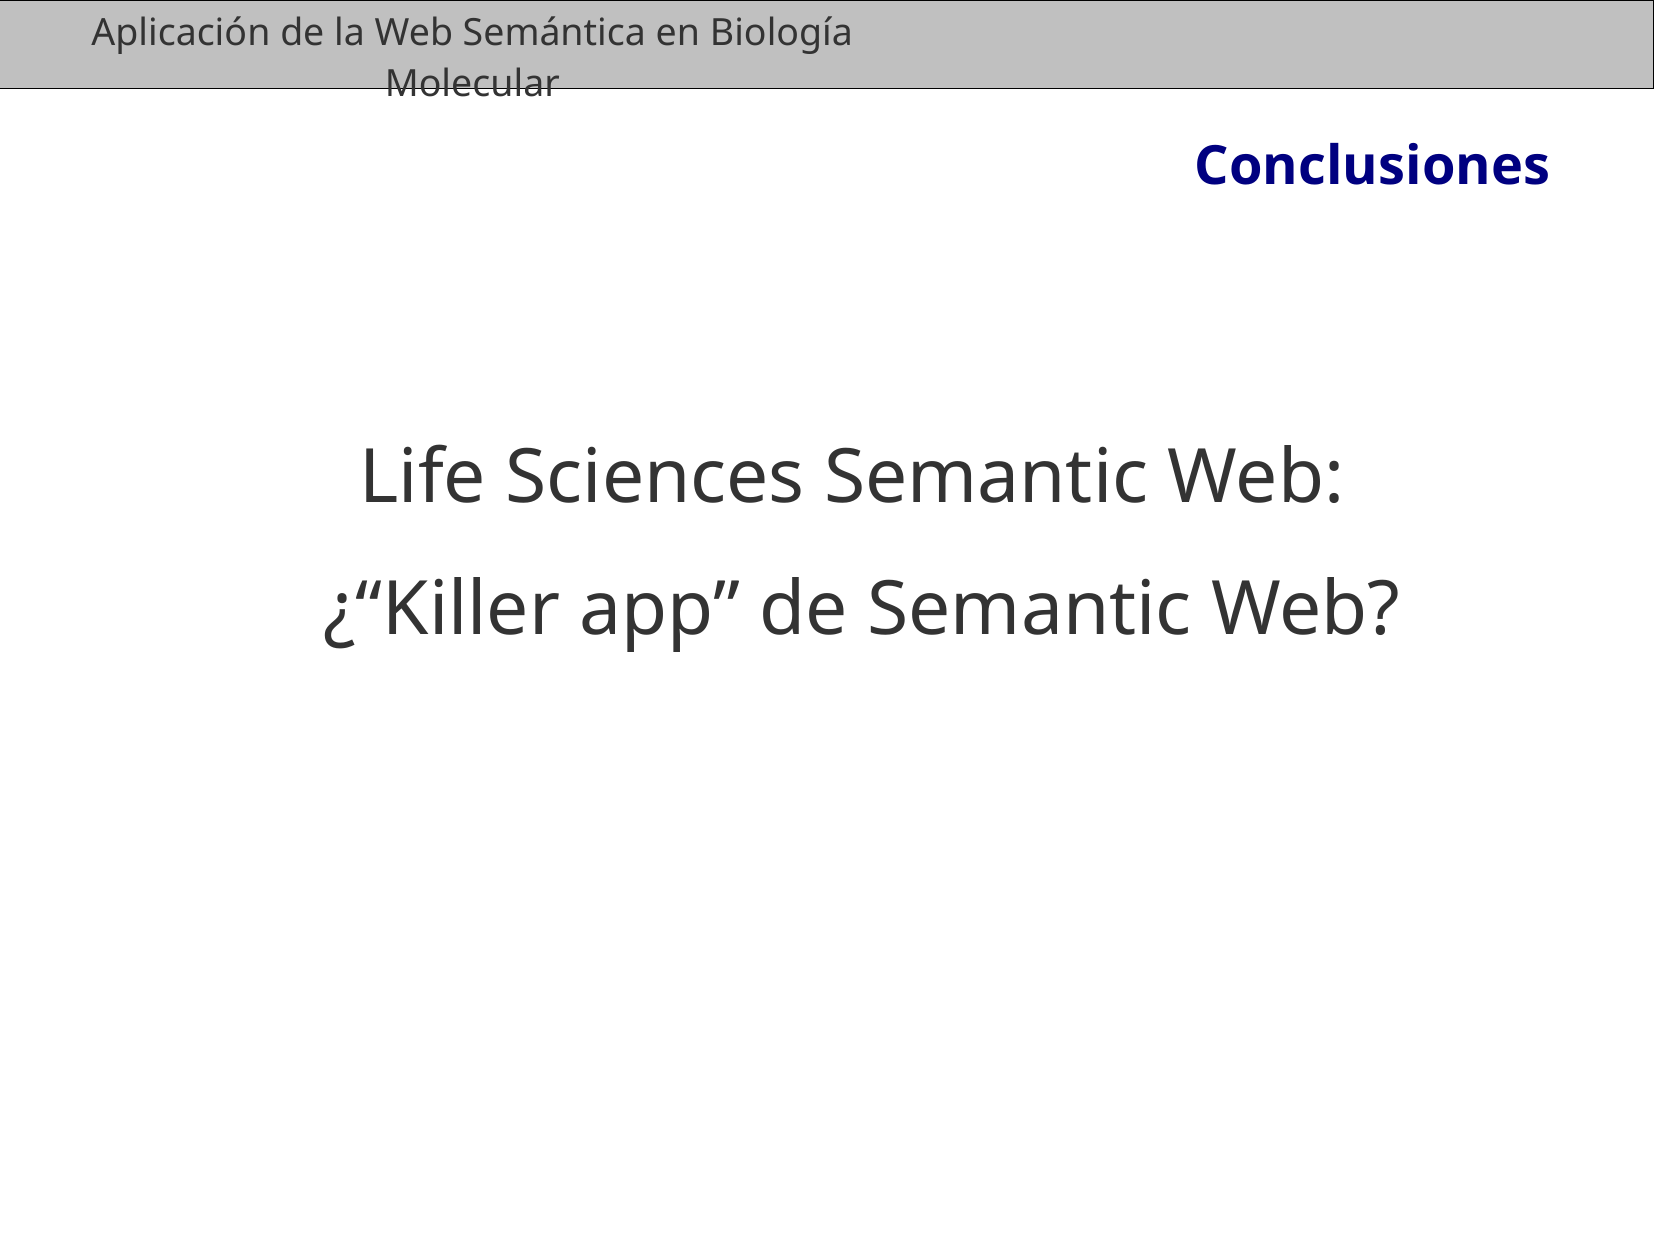

Aplicación de la Web Semántica en Biología Molecular
Conclusiones
# Life Sciences Semantic Web:
¿“Killer app” de Semantic Web?